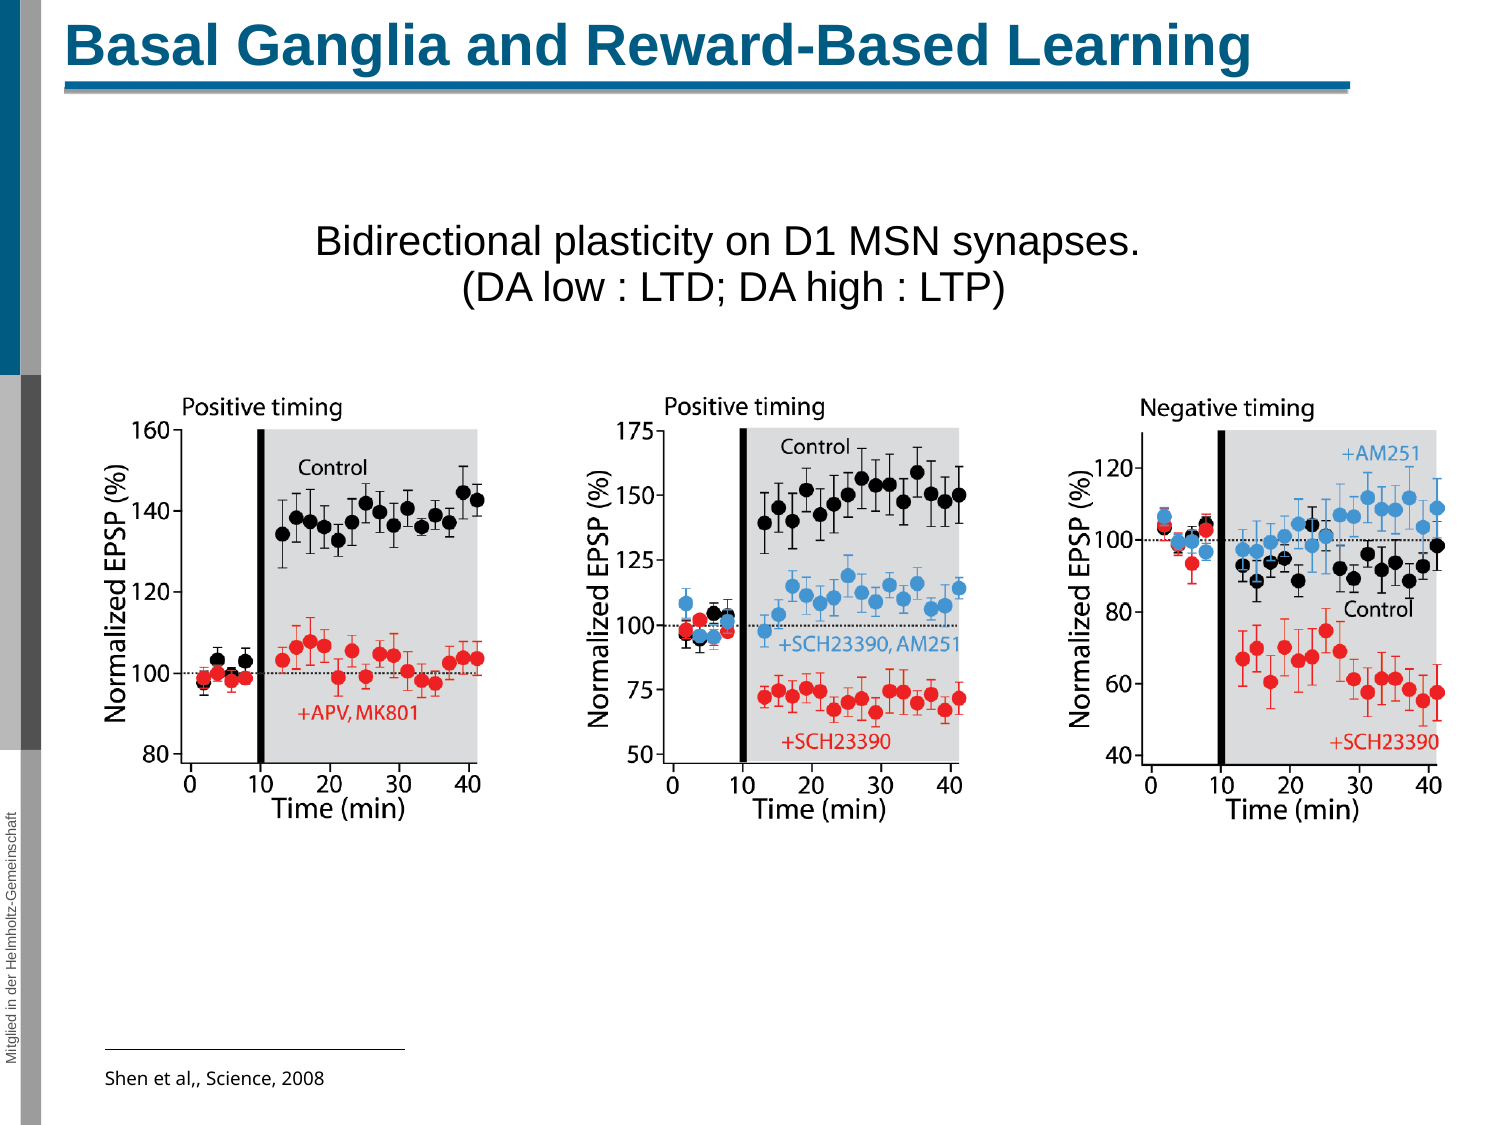

Basal Ganglia and Reward-Based Learning
Bidirectional plasticity on D1 MSN synapses.
(DA low : LTD; DA high : LTP)
−
−
−
−
Shen et al,, Science, 2008